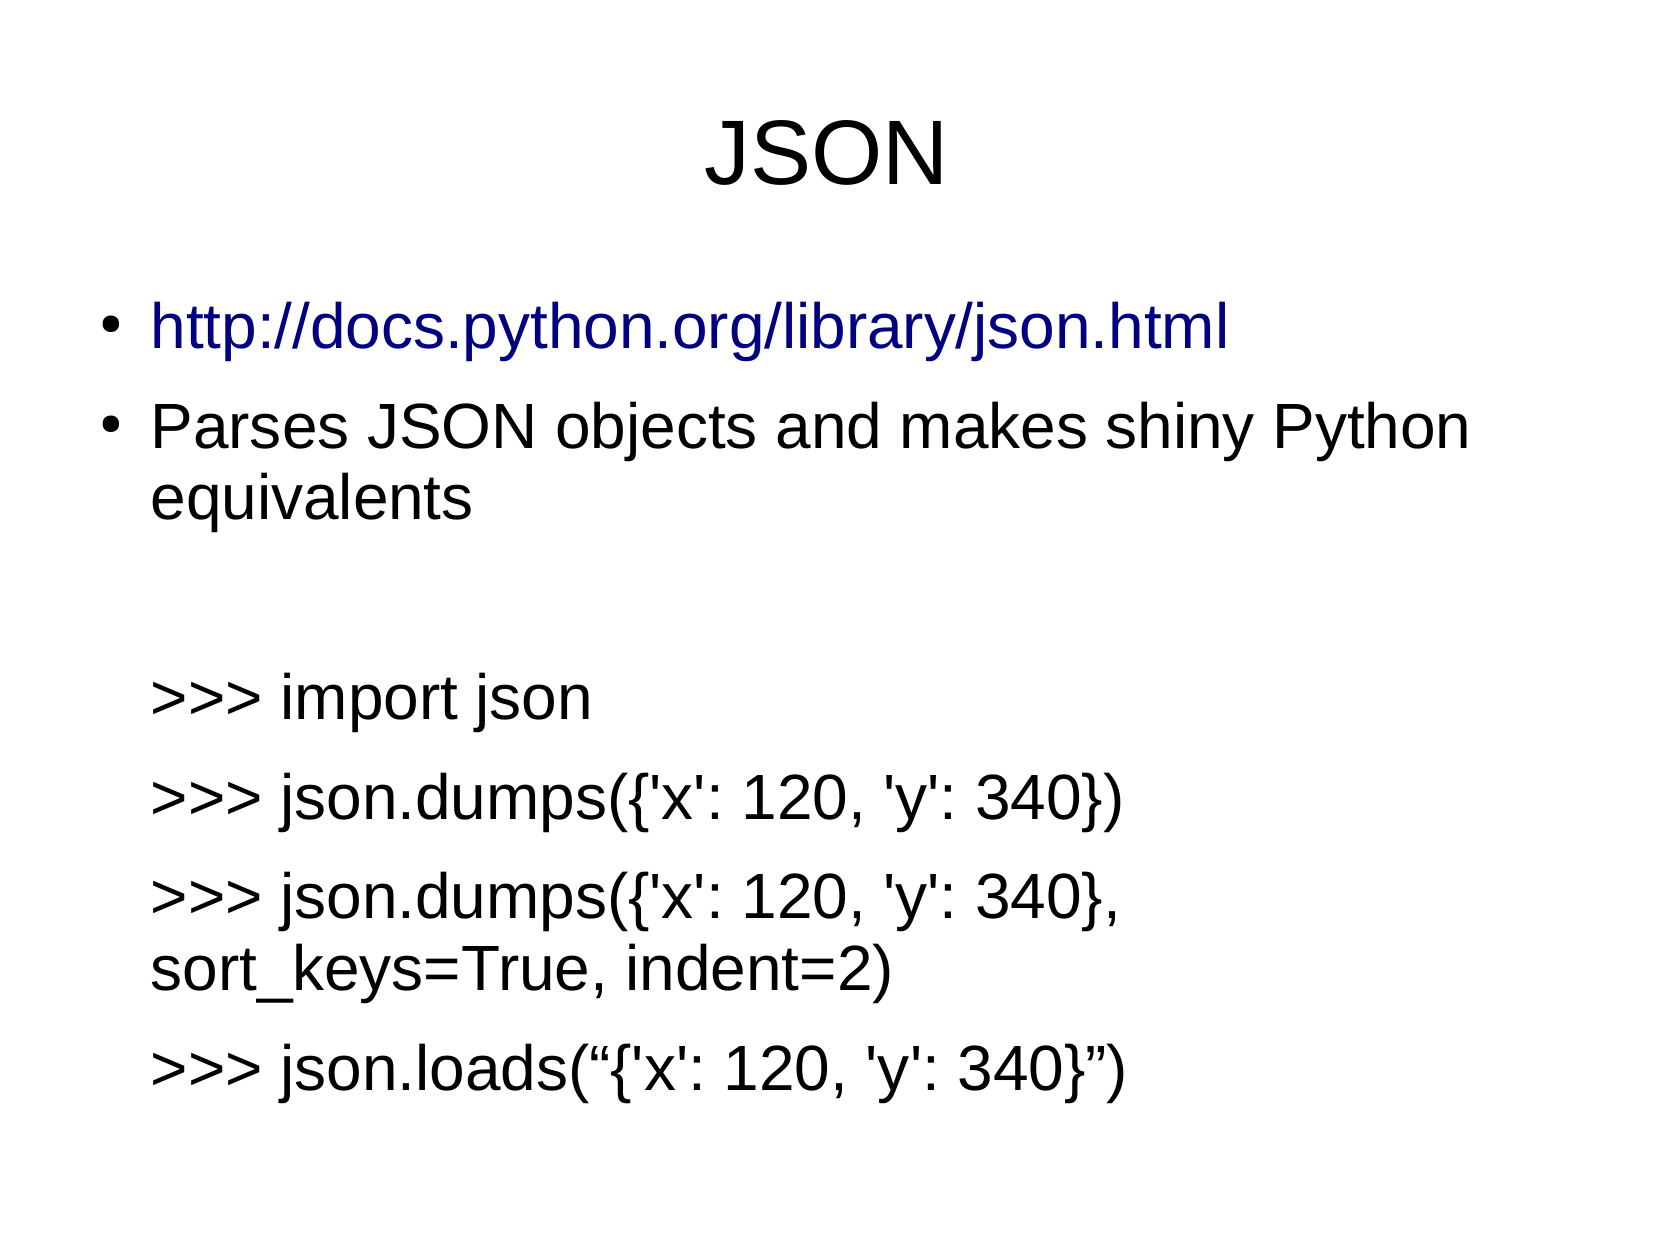

# JSON
http://docs.python.org/library/json.html
Parses JSON objects and makes shiny Python equivalents
>>> import json
>>> json.dumps({'x': 120, 'y': 340})
>>> json.dumps({'x': 120, 'y': 340}, sort_keys=True, indent=2)
>>> json.loads(“{'x': 120, 'y': 340}”)